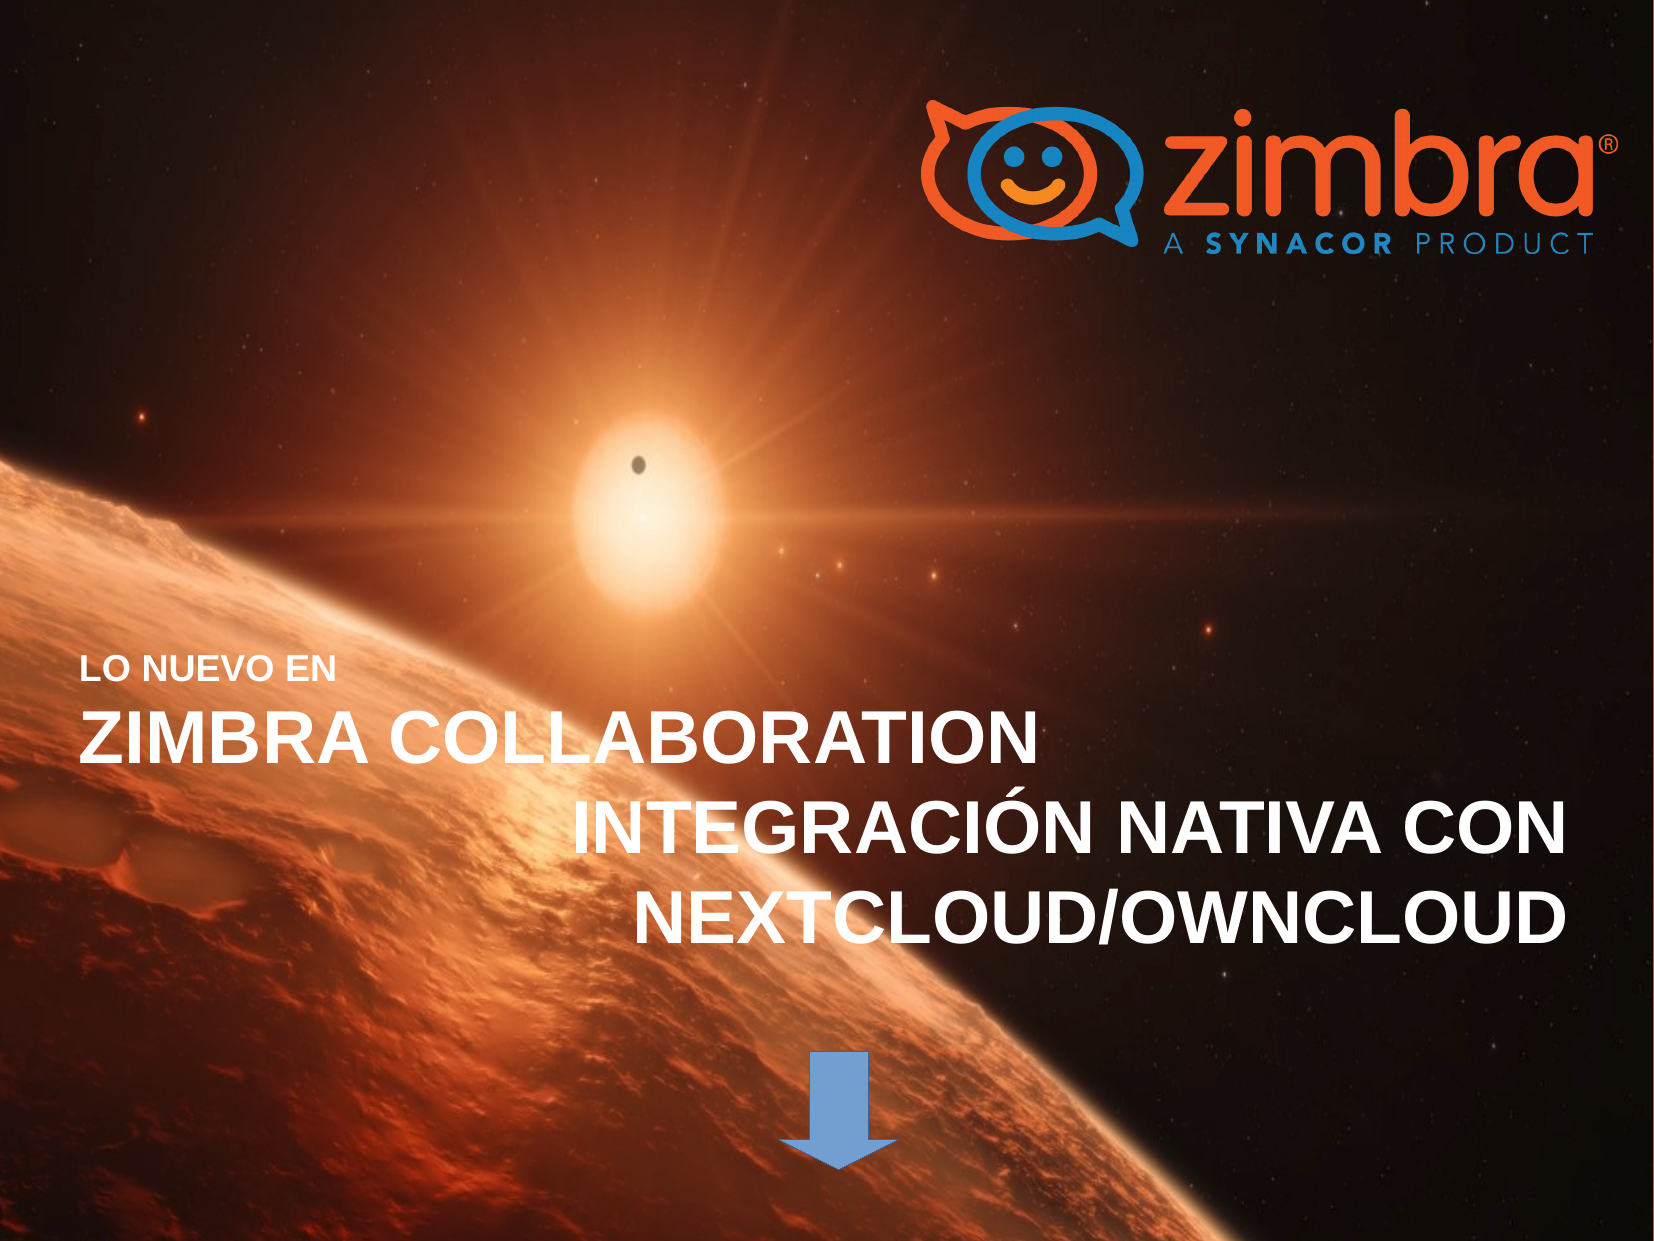

Lo nuevo en
Zimbra Collaboration
integración nativa con Nextcloud/owncloud
87